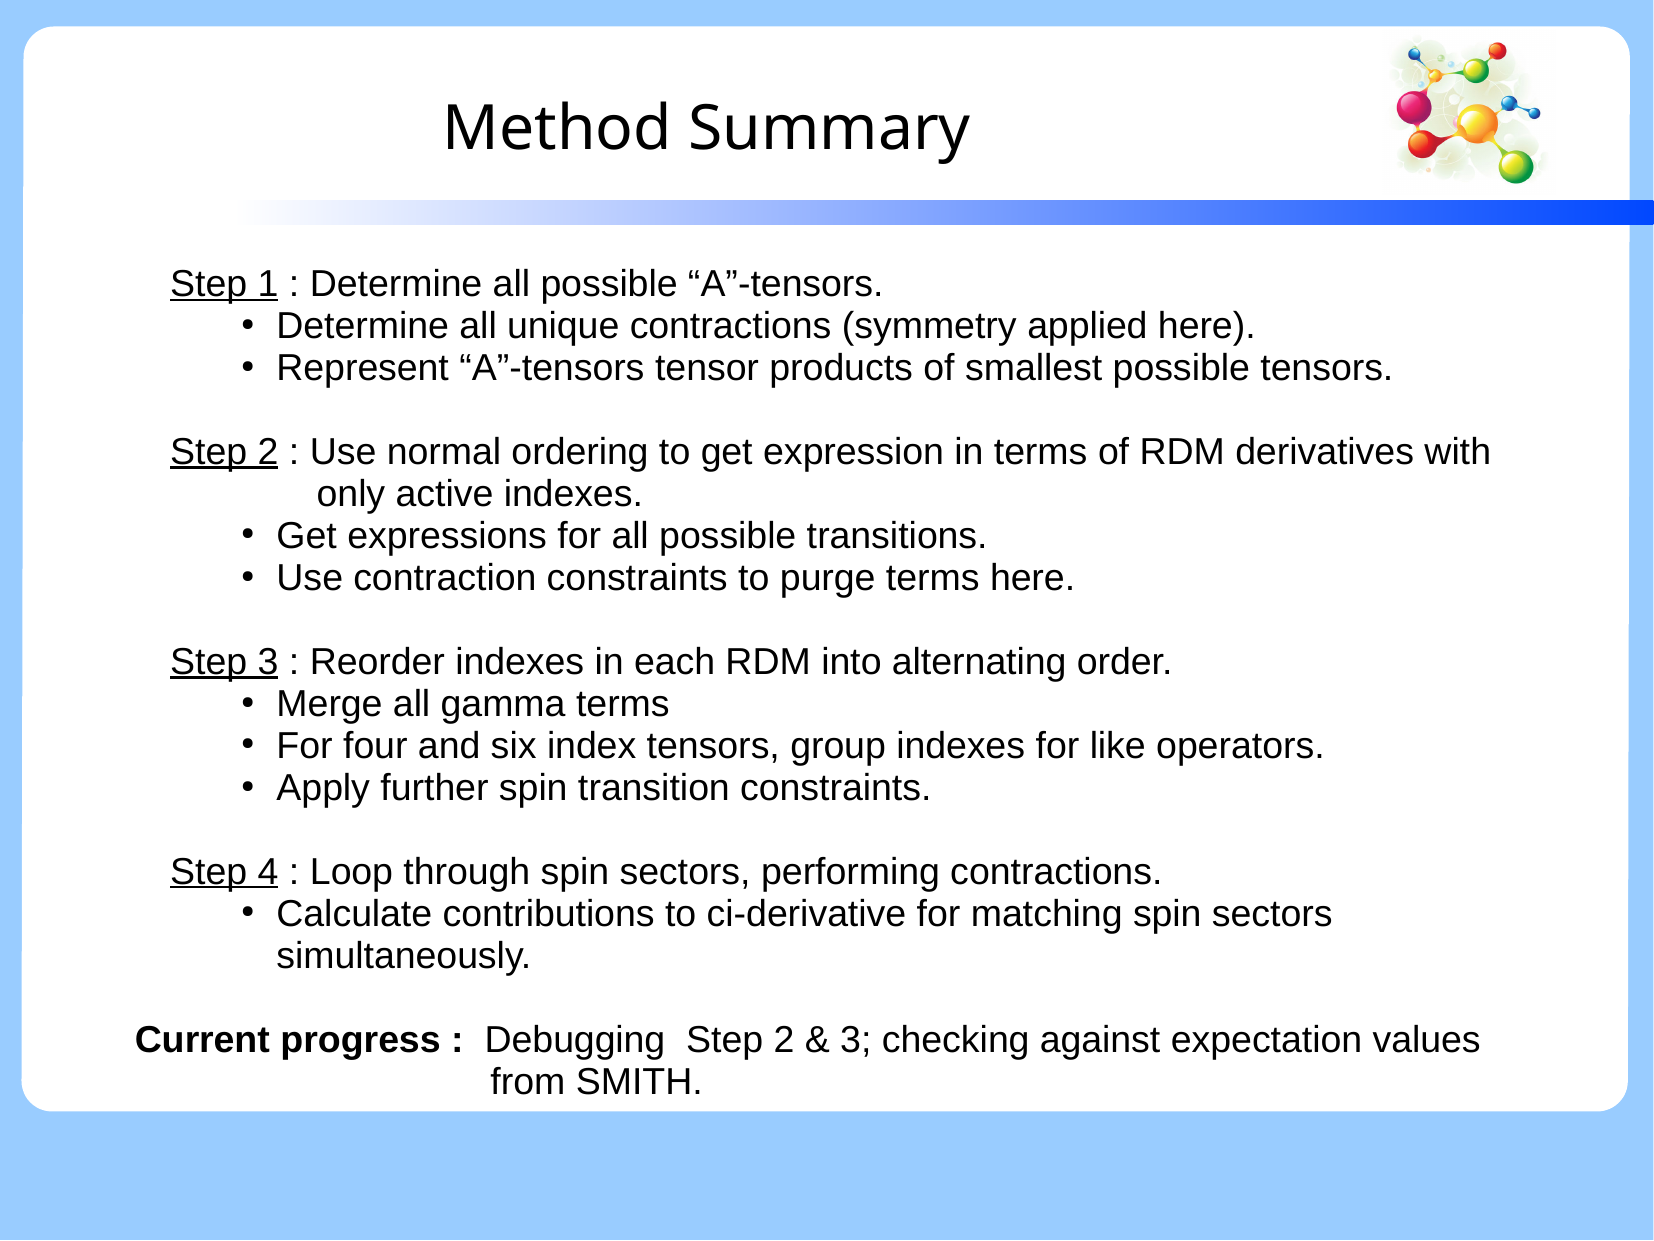

# Method Summary
Step 1 : Determine all possible “A”-tensors.
Determine all unique contractions (symmetry applied here).
Represent “A”-tensors tensor products of smallest possible tensors.
Step 2 : Use normal ordering to get expression in terms of RDM derivatives with only active indexes.
Get expressions for all possible transitions.
Use contraction constraints to purge terms here.
Step 3 : Reorder indexes in each RDM into alternating order.
Merge all gamma terms
For four and six index tensors, group indexes for like operators.
Apply further spin transition constraints.
Step 4 : Loop through spin sectors, performing contractions.
Calculate contributions to ci-derivative for matching spin sectors simultaneously.
Current progress : Debugging Step 2 & 3; checking against expectation values from SMITH.